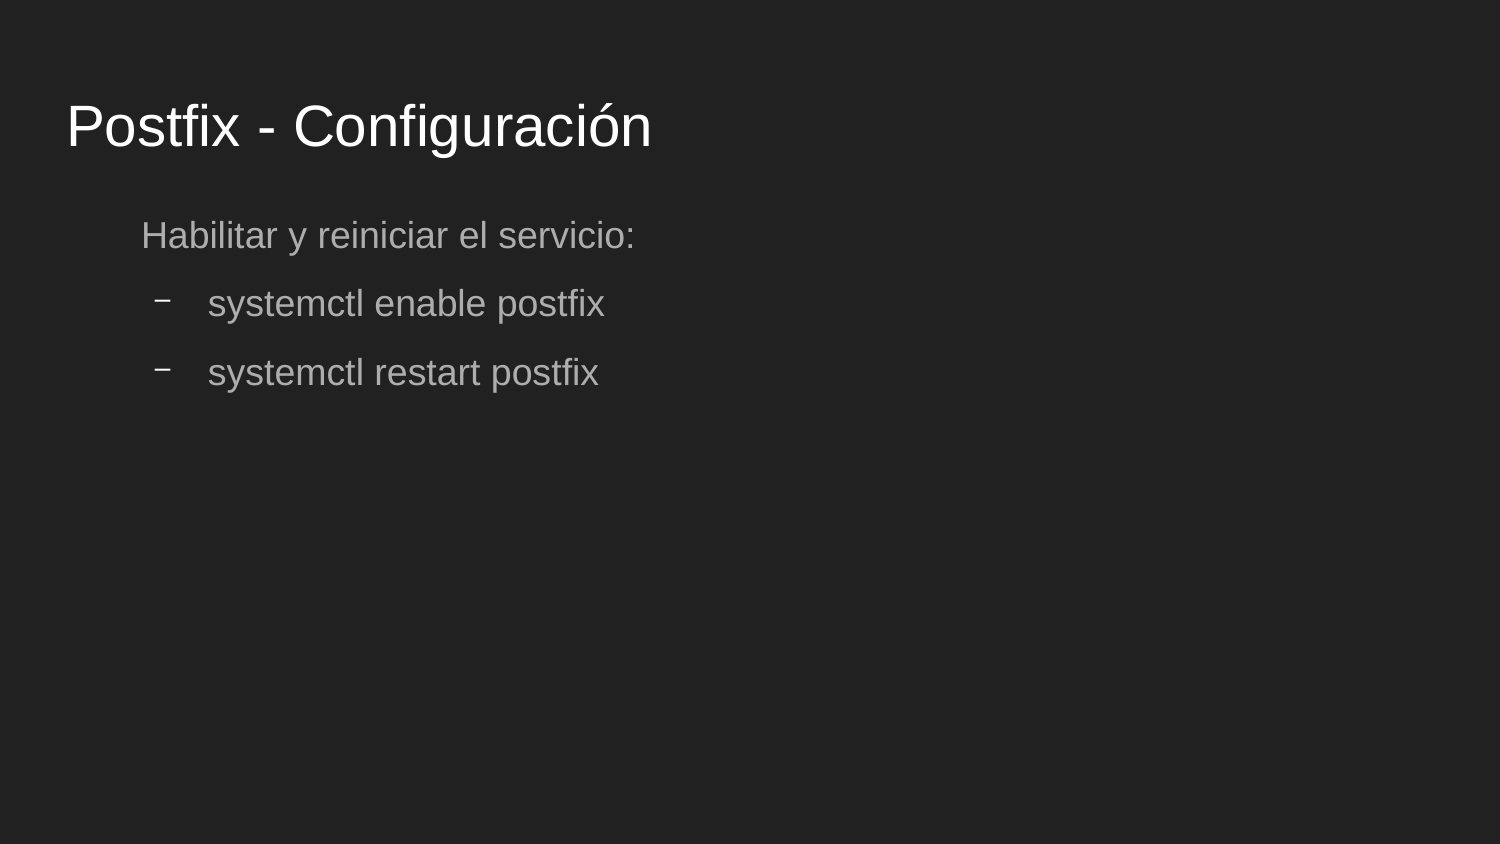

# Postfix - Configuración
Habilitar y reiniciar el servicio:
systemctl enable postfix
systemctl restart postfix